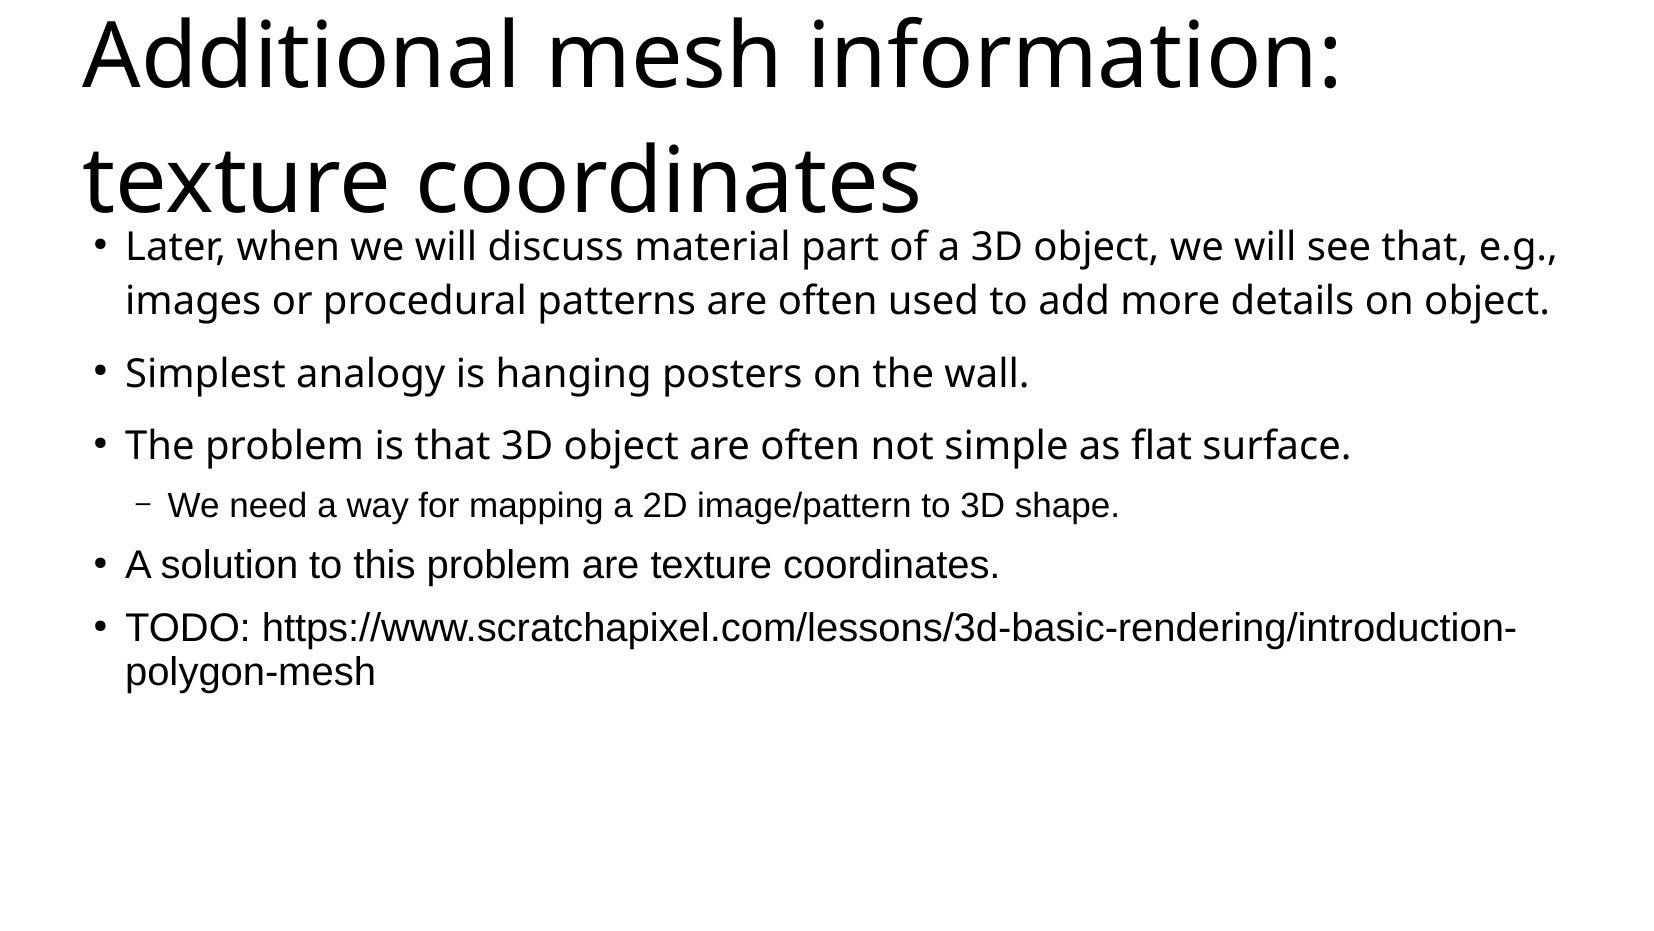

# Additional mesh information: texture coordinates
Later, when we will discuss material part of a 3D object, we will see that, e.g., images or procedural patterns are often used to add more details on object.
Simplest analogy is hanging posters on the wall.
The problem is that 3D object are often not simple as flat surface.
We need a way for mapping a 2D image/pattern to 3D shape.
A solution to this problem are texture coordinates.
TODO: https://www.scratchapixel.com/lessons/3d-basic-rendering/introduction-polygon-mesh